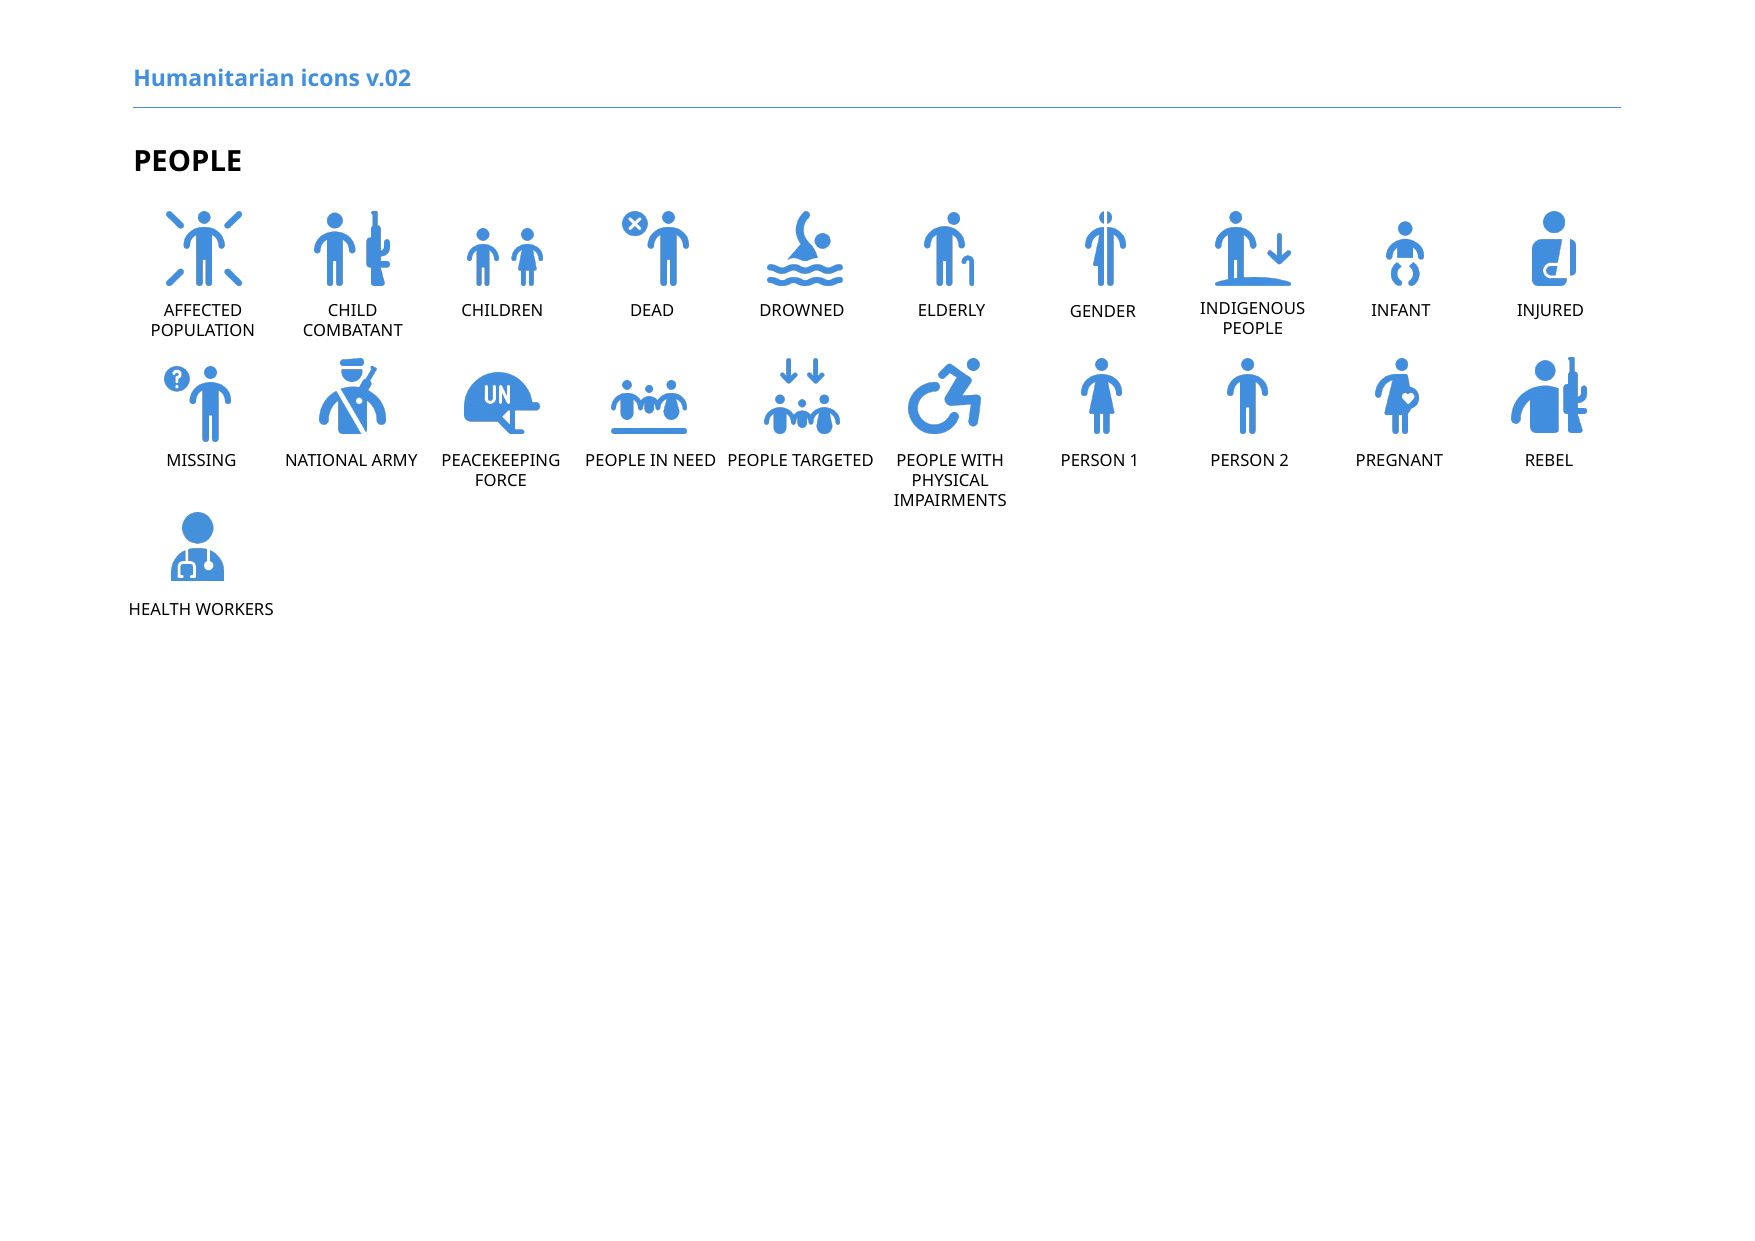

# Humanitarian icons v.02
PEOPLE
INDIGENOUS PEOPLE
AFFECTED
POPULATION
CHILD COMBATANT
CHILDREN
DEAD
DROWNED
ELDERLY
INFANT
INJURED
GENDER
MISSING
NATIONAL ARMY
PEACEKEEPING FORCE
PEOPLE IN NEED
PEOPLE TARGETED
PEOPLE WITH PHYSICAL IMPAIRMENTS
PERSON 1
PERSON 2
PREGNANT
REBEL
HEALTH WORKERS